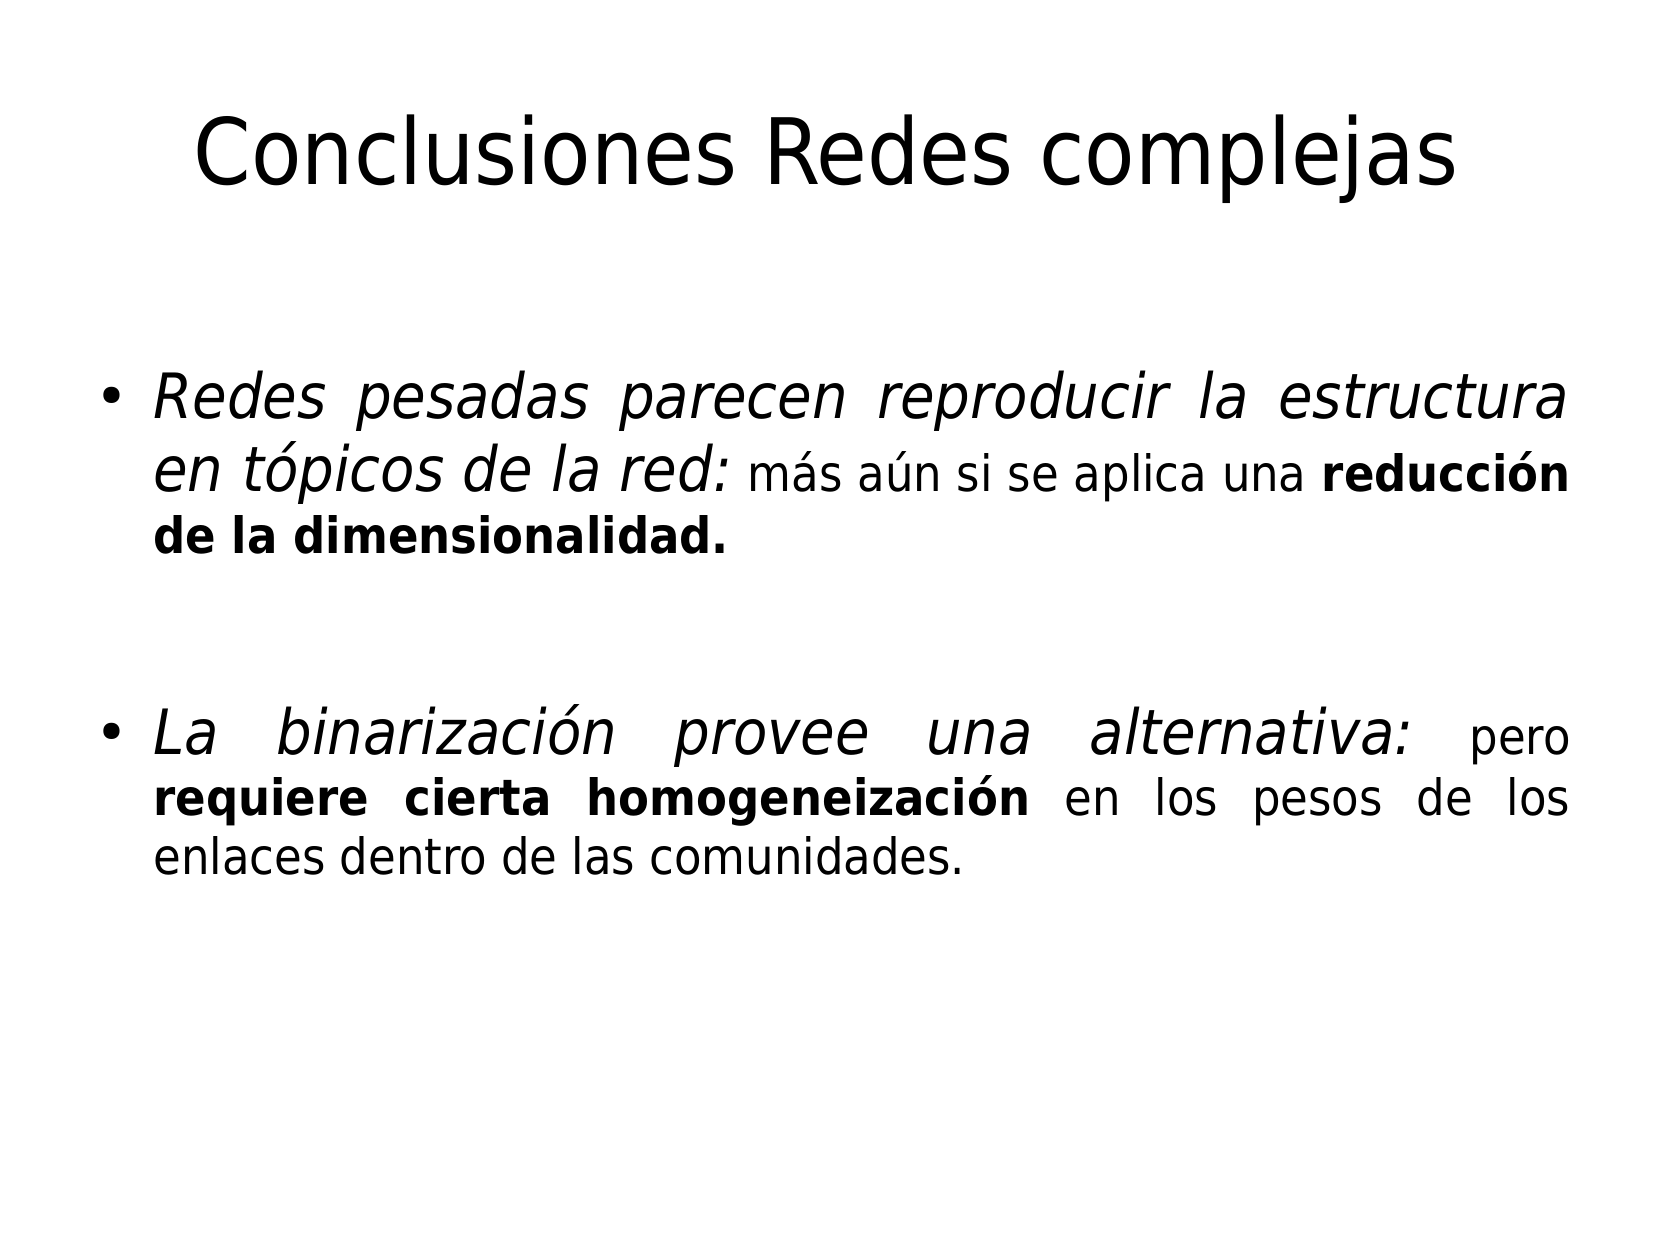

# Conclusiones Redes complejas
Redes pesadas parecen reproducir la estructura en tópicos de la red: más aún si se aplica una reducción de la dimensionalidad.
La binarización provee una alternativa: pero requiere cierta homogeneización en los pesos de los enlaces dentro de las comunidades.